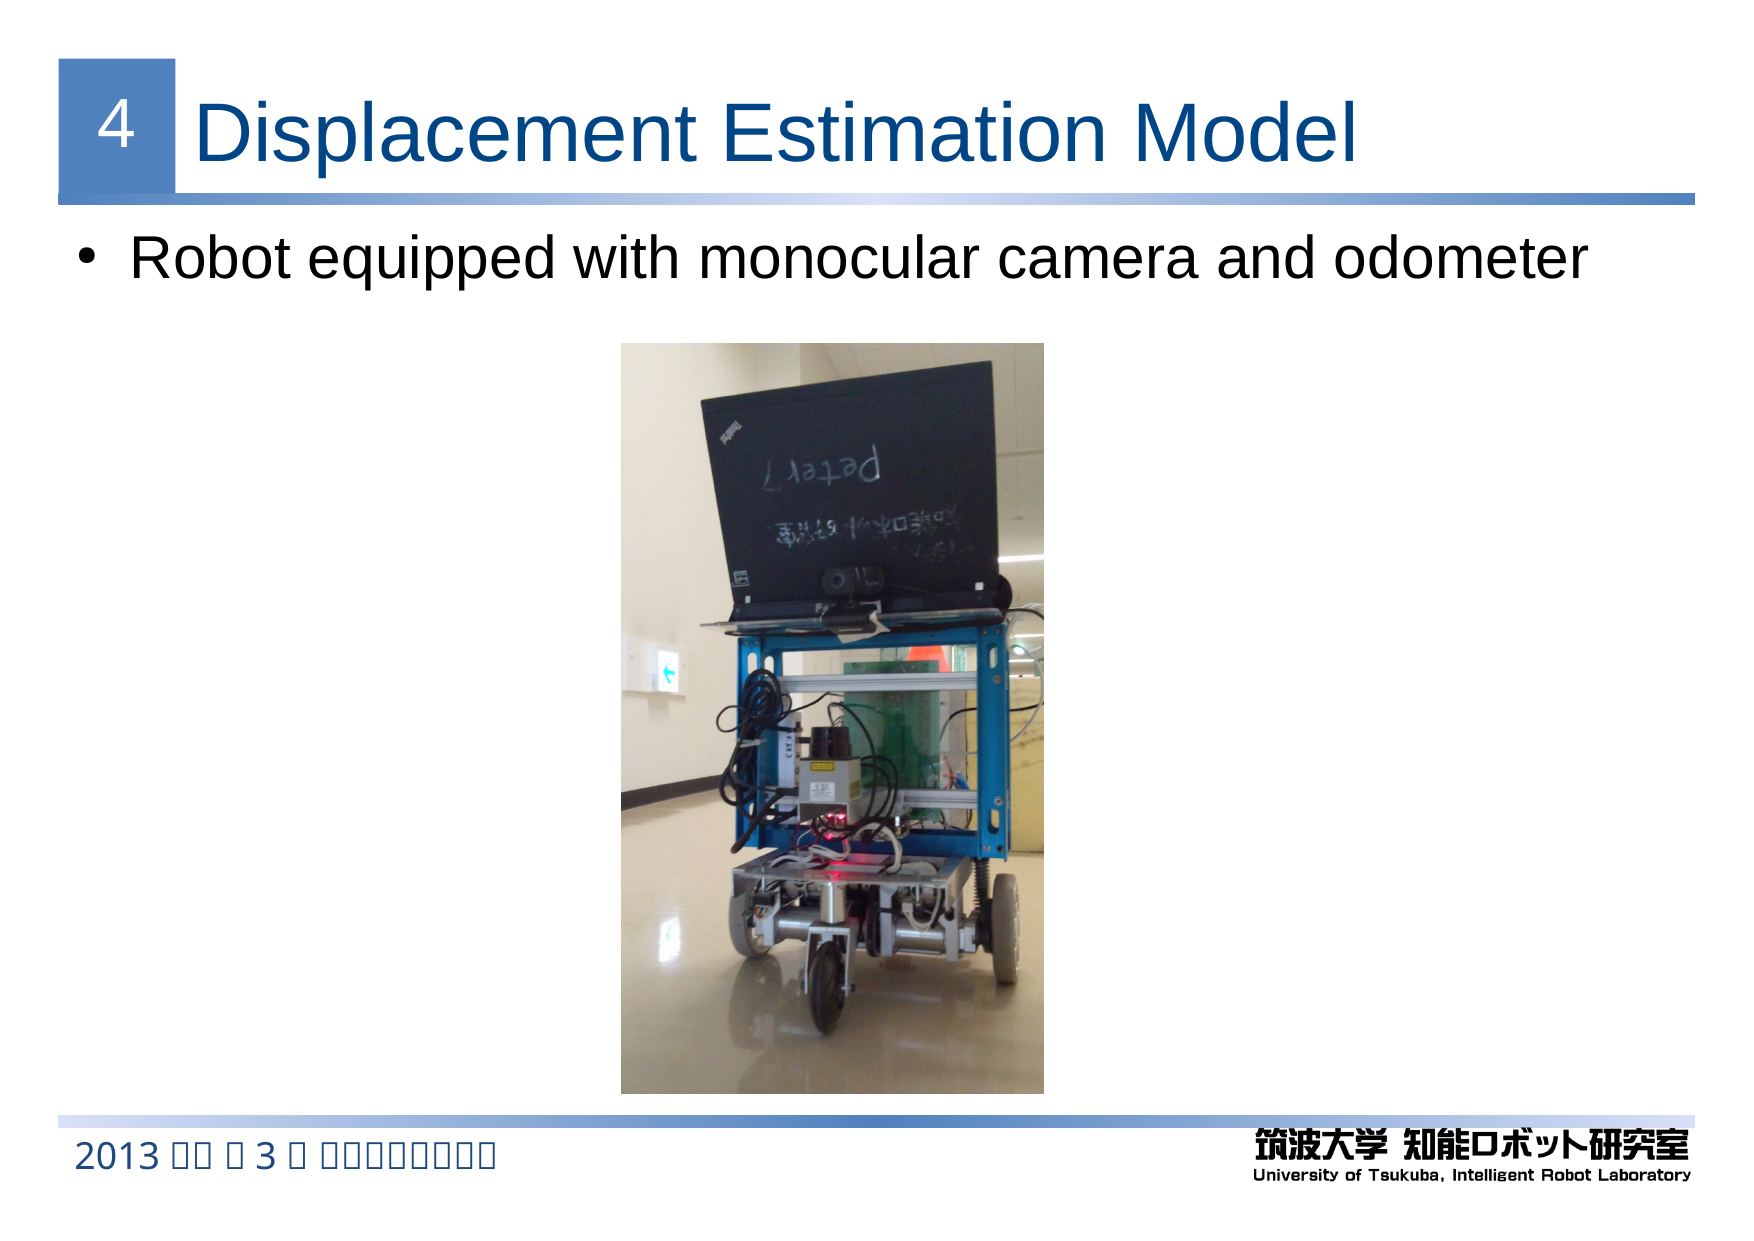

# Displacement Estimation Model
Robot equipped with monocular camera and odometer